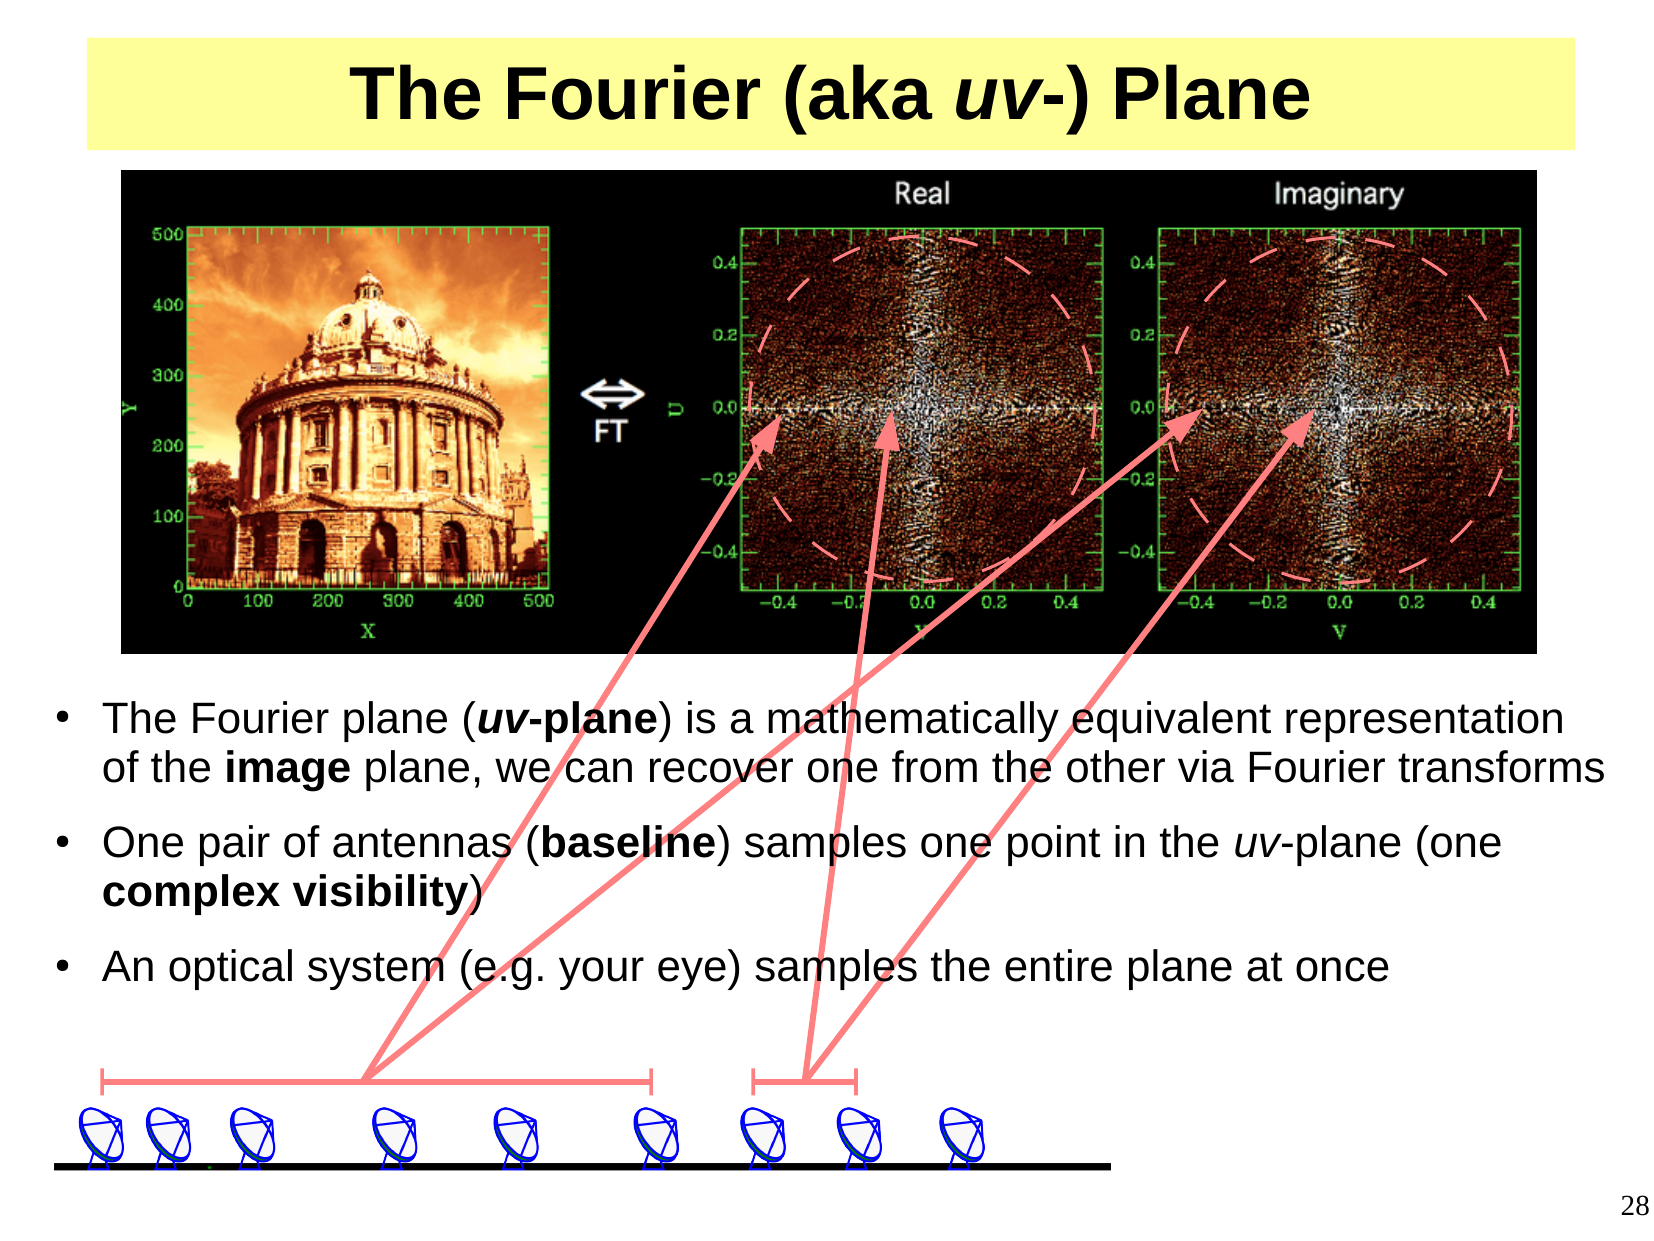

# The Fourier (aka uv-) Plane
The Fourier plane (uv-plane) is a mathematically equivalent representation of the image plane, we can recover one from the other via Fourier transforms
One pair of antennas (baseline) samples one point in the uv-plane (one complex visibility)
An optical system (e.g. your eye) samples the entire plane at once
28